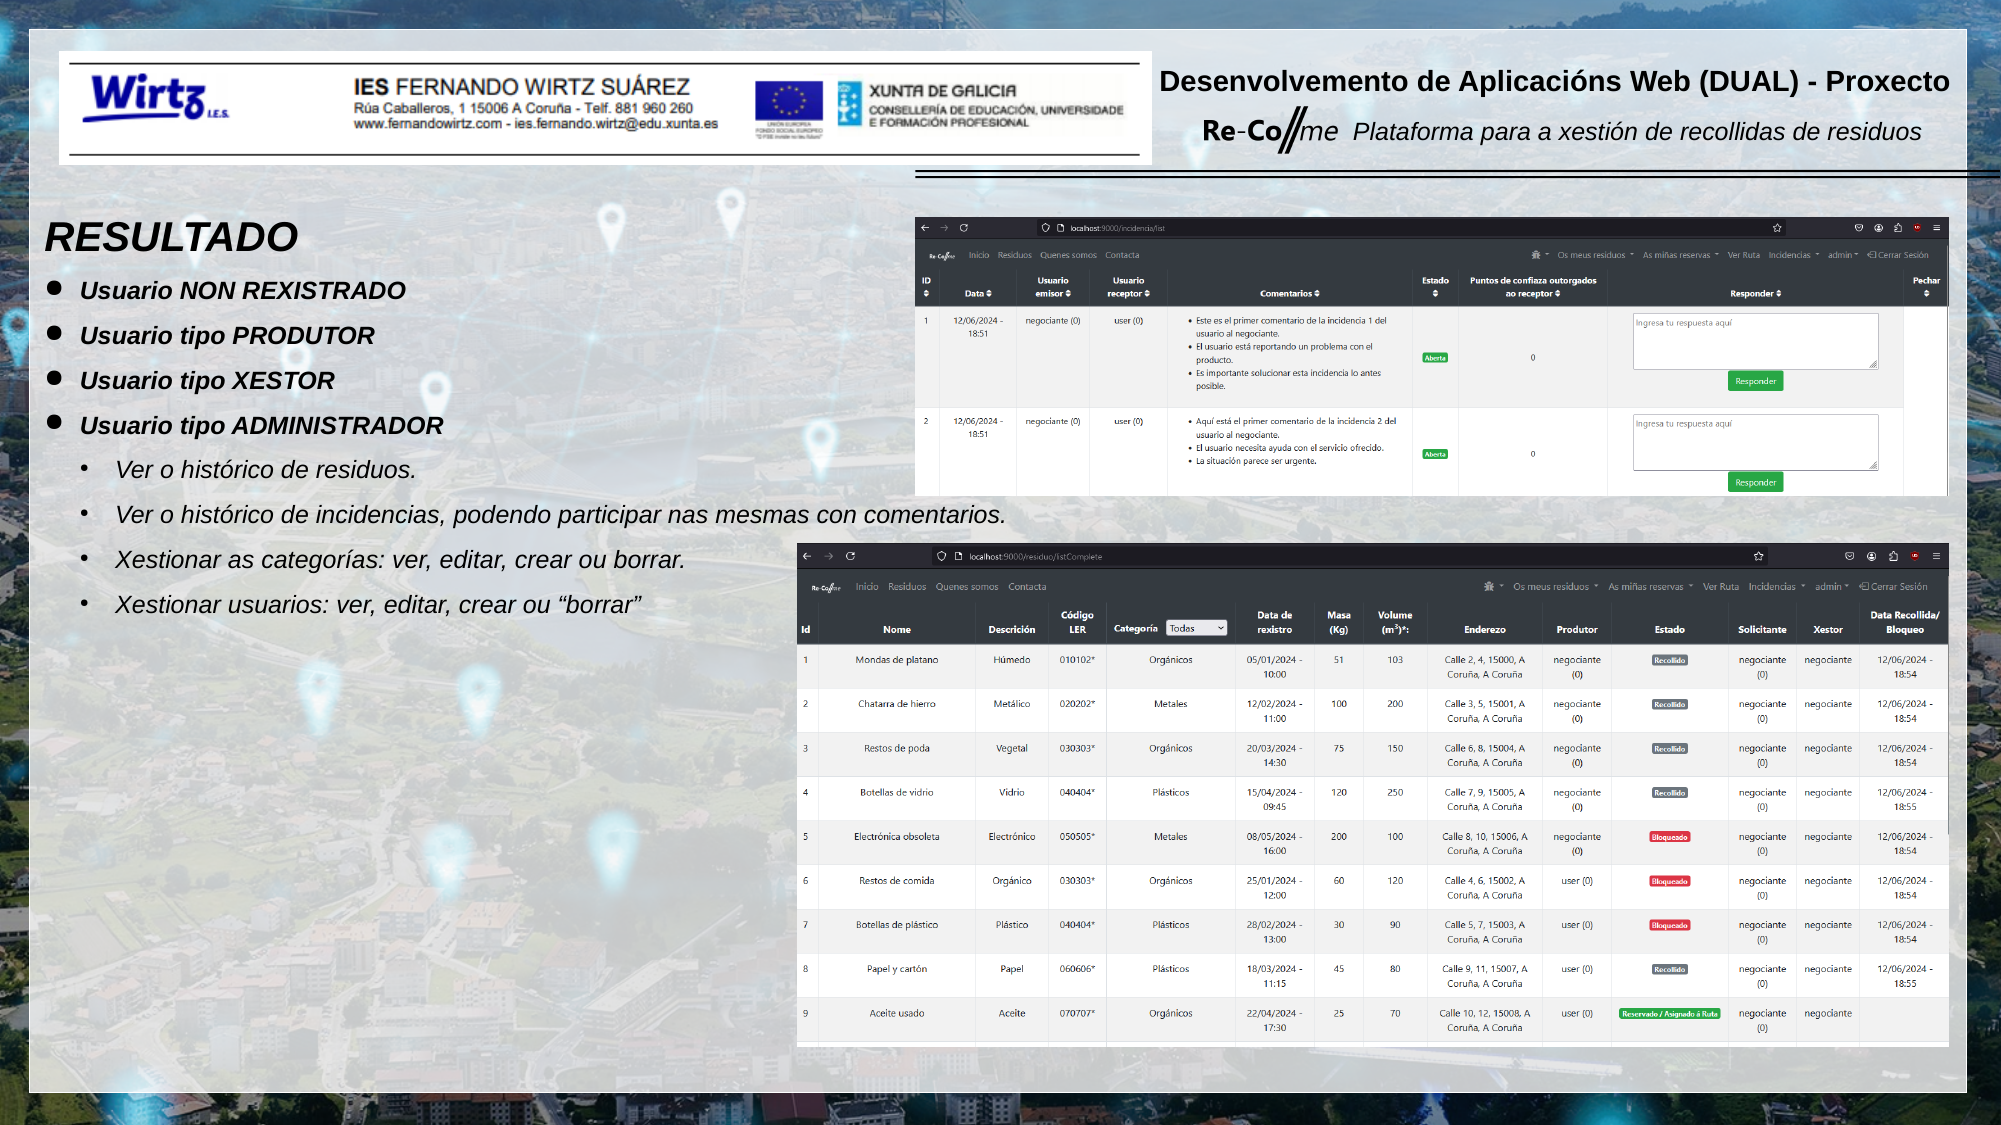

# Desenvolvemento de Aplicacións Web (DUAL) - Proxecto
Plataforma para a xestión de recollidas de residuos
RESULTADO
Usuario NON REXISTRADO
Usuario tipo PRODUTOR
Usuario tipo XESTOR
Usuario tipo ADMINISTRADOR
Ver o histórico de residuos.
Ver o histórico de incidencias, podendo participar nas mesmas con comentarios.
Xestionar as categorías: ver, editar, crear ou borrar.
Xestionar usuarios: ver, editar, crear ou “borrar”